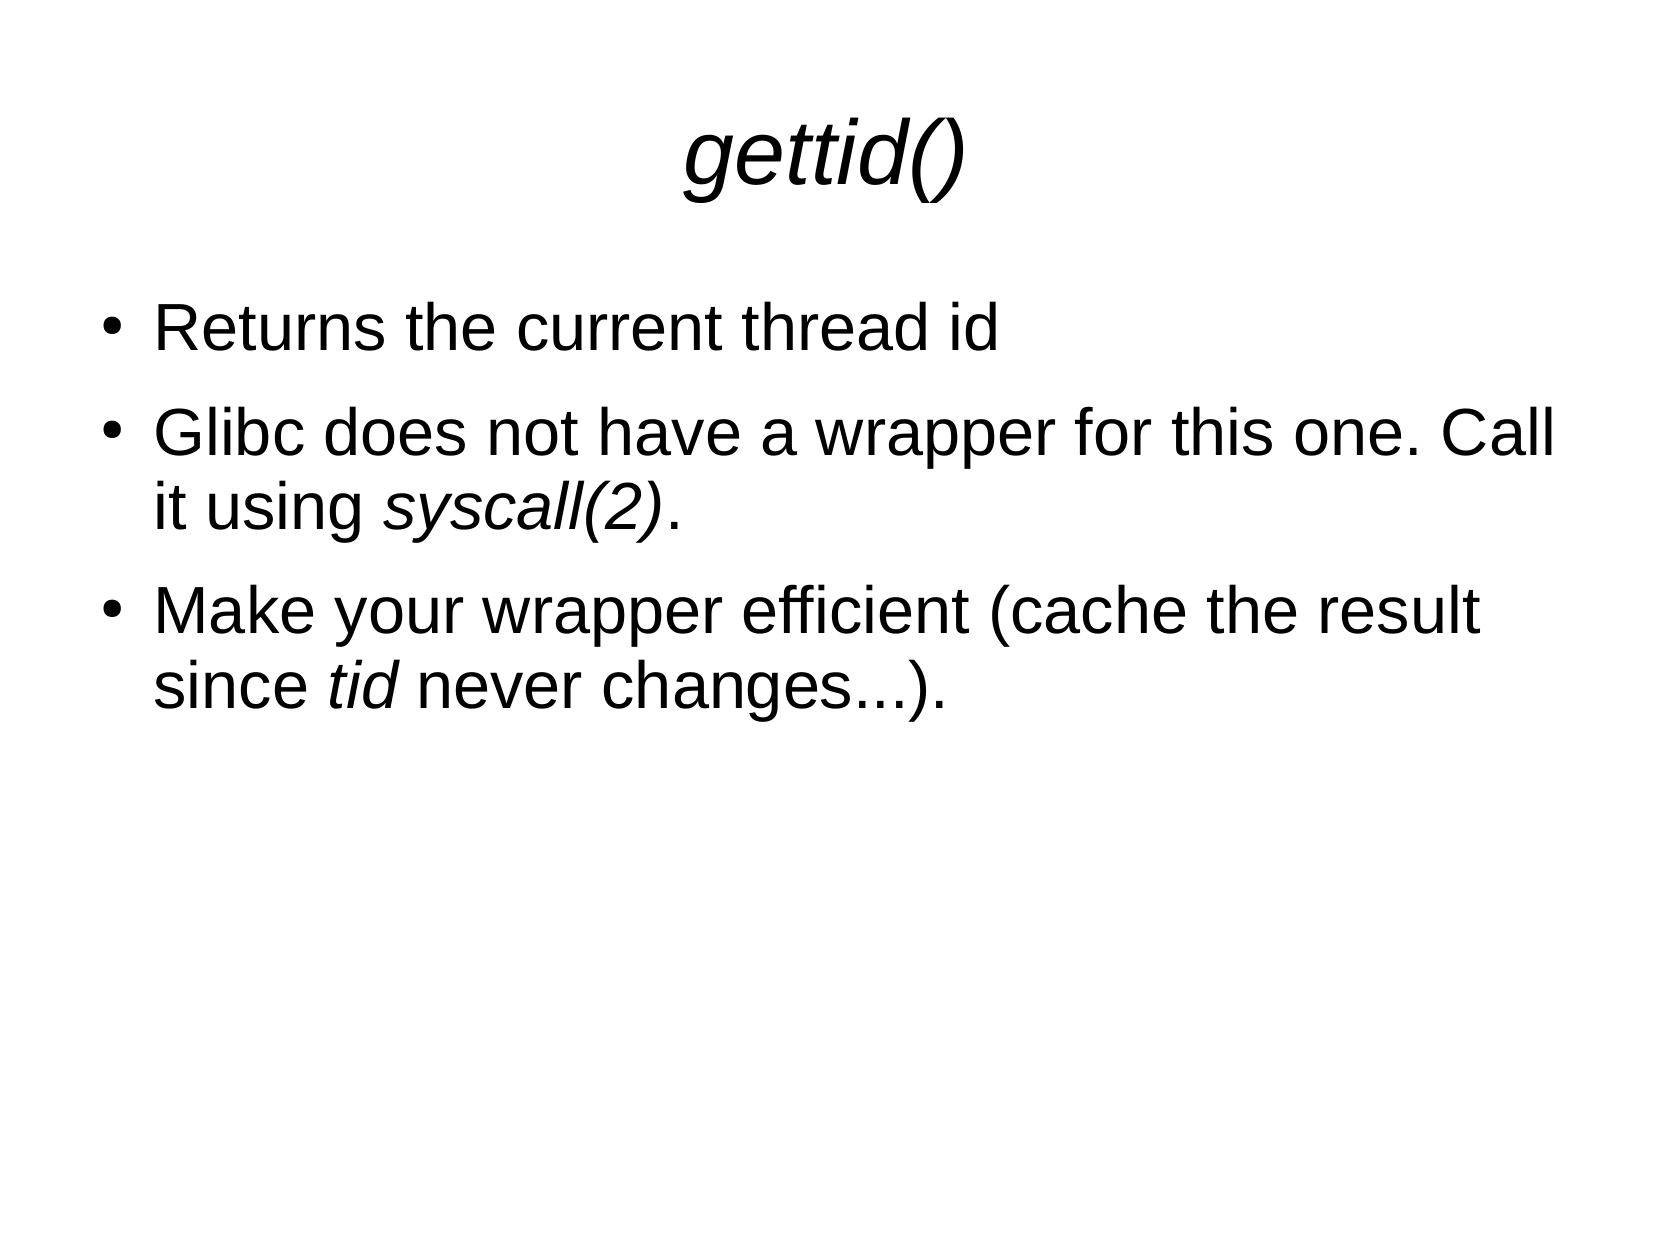

# gettid()
Returns the current thread id
Glibc does not have a wrapper for this one. Call it using syscall(2).
Make your wrapper efficient (cache the result since tid never changes...).